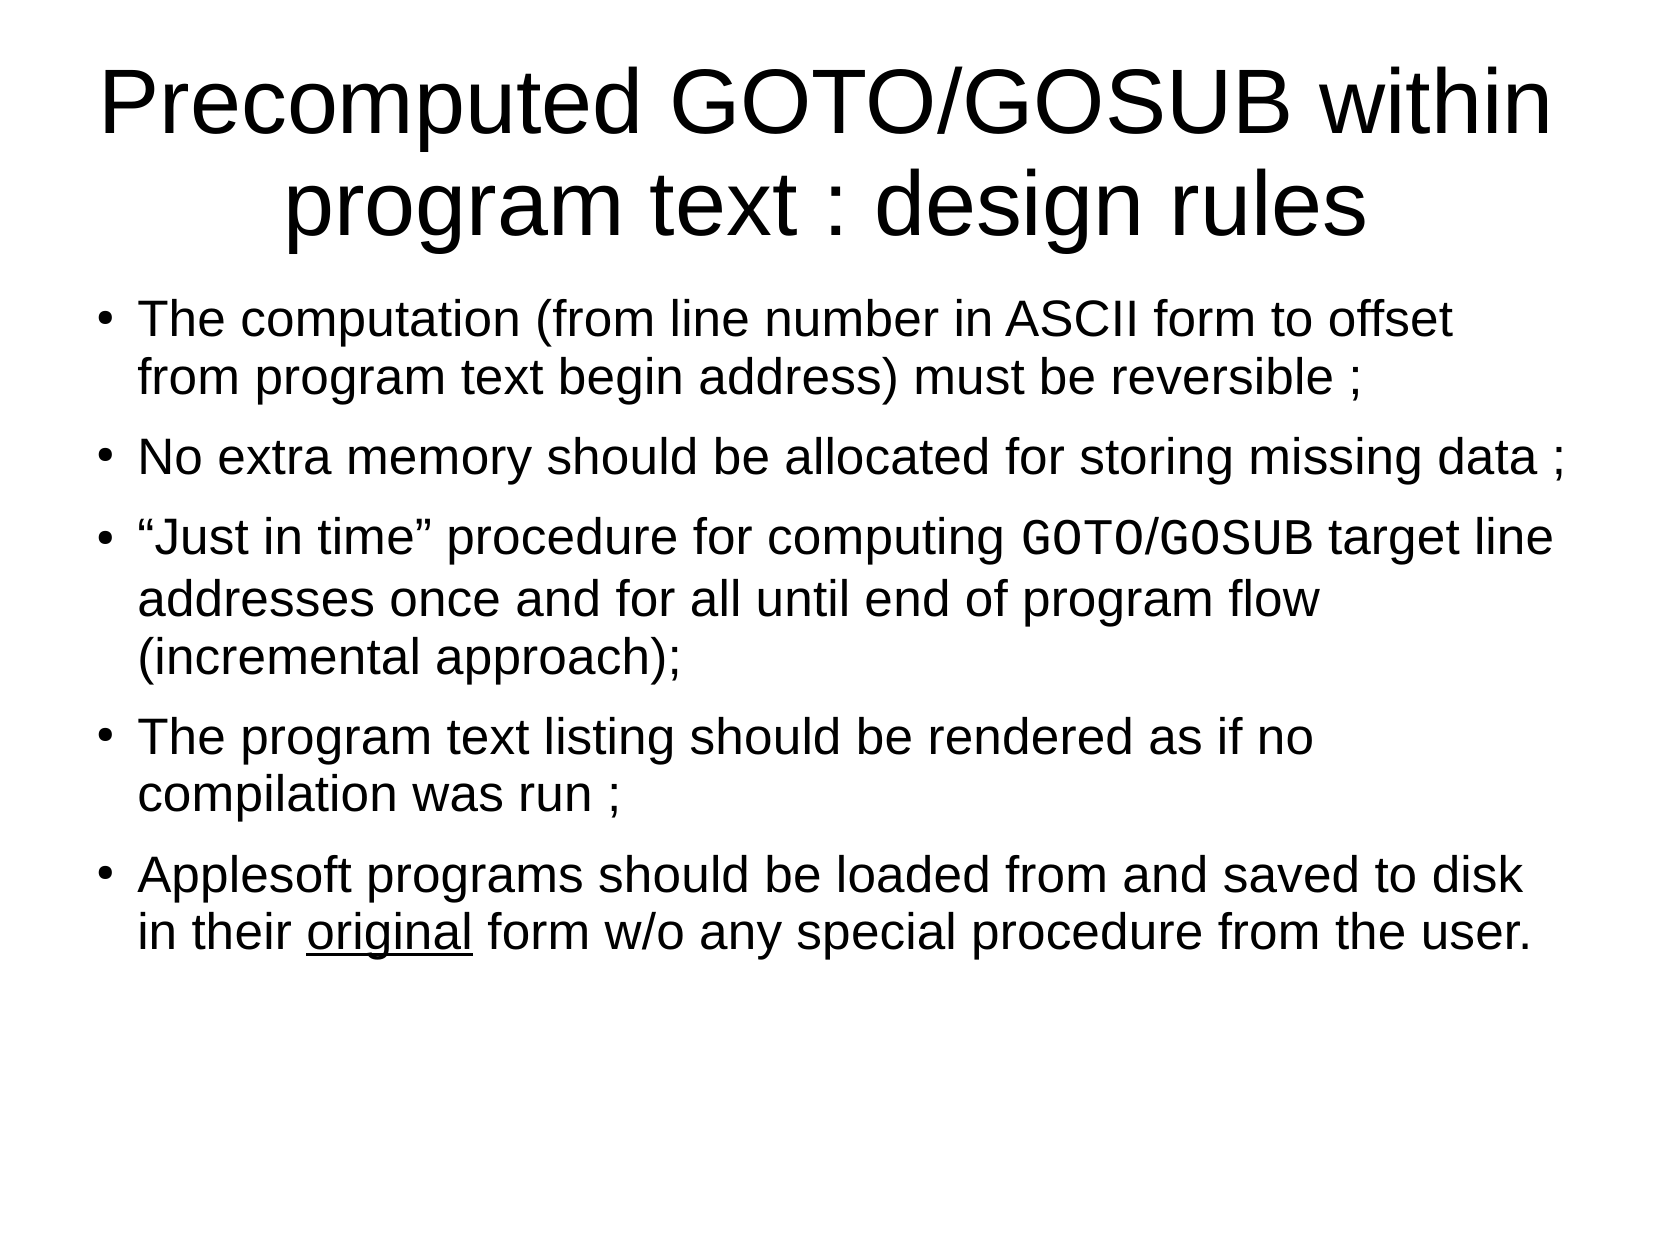

# Precomputed GOTO/GOSUB within program text : design rules
The computation (from line number in ASCII form to offset from program text begin address) must be reversible ;
No extra memory should be allocated for storing missing data ;
“Just in time” procedure for computing GOTO/GOSUB target line addresses once and for all until end of program flow (incremental approach);
The program text listing should be rendered as if no compilation was run ;
Applesoft programs should be loaded from and saved to disk in their original form w/o any special procedure from the user.